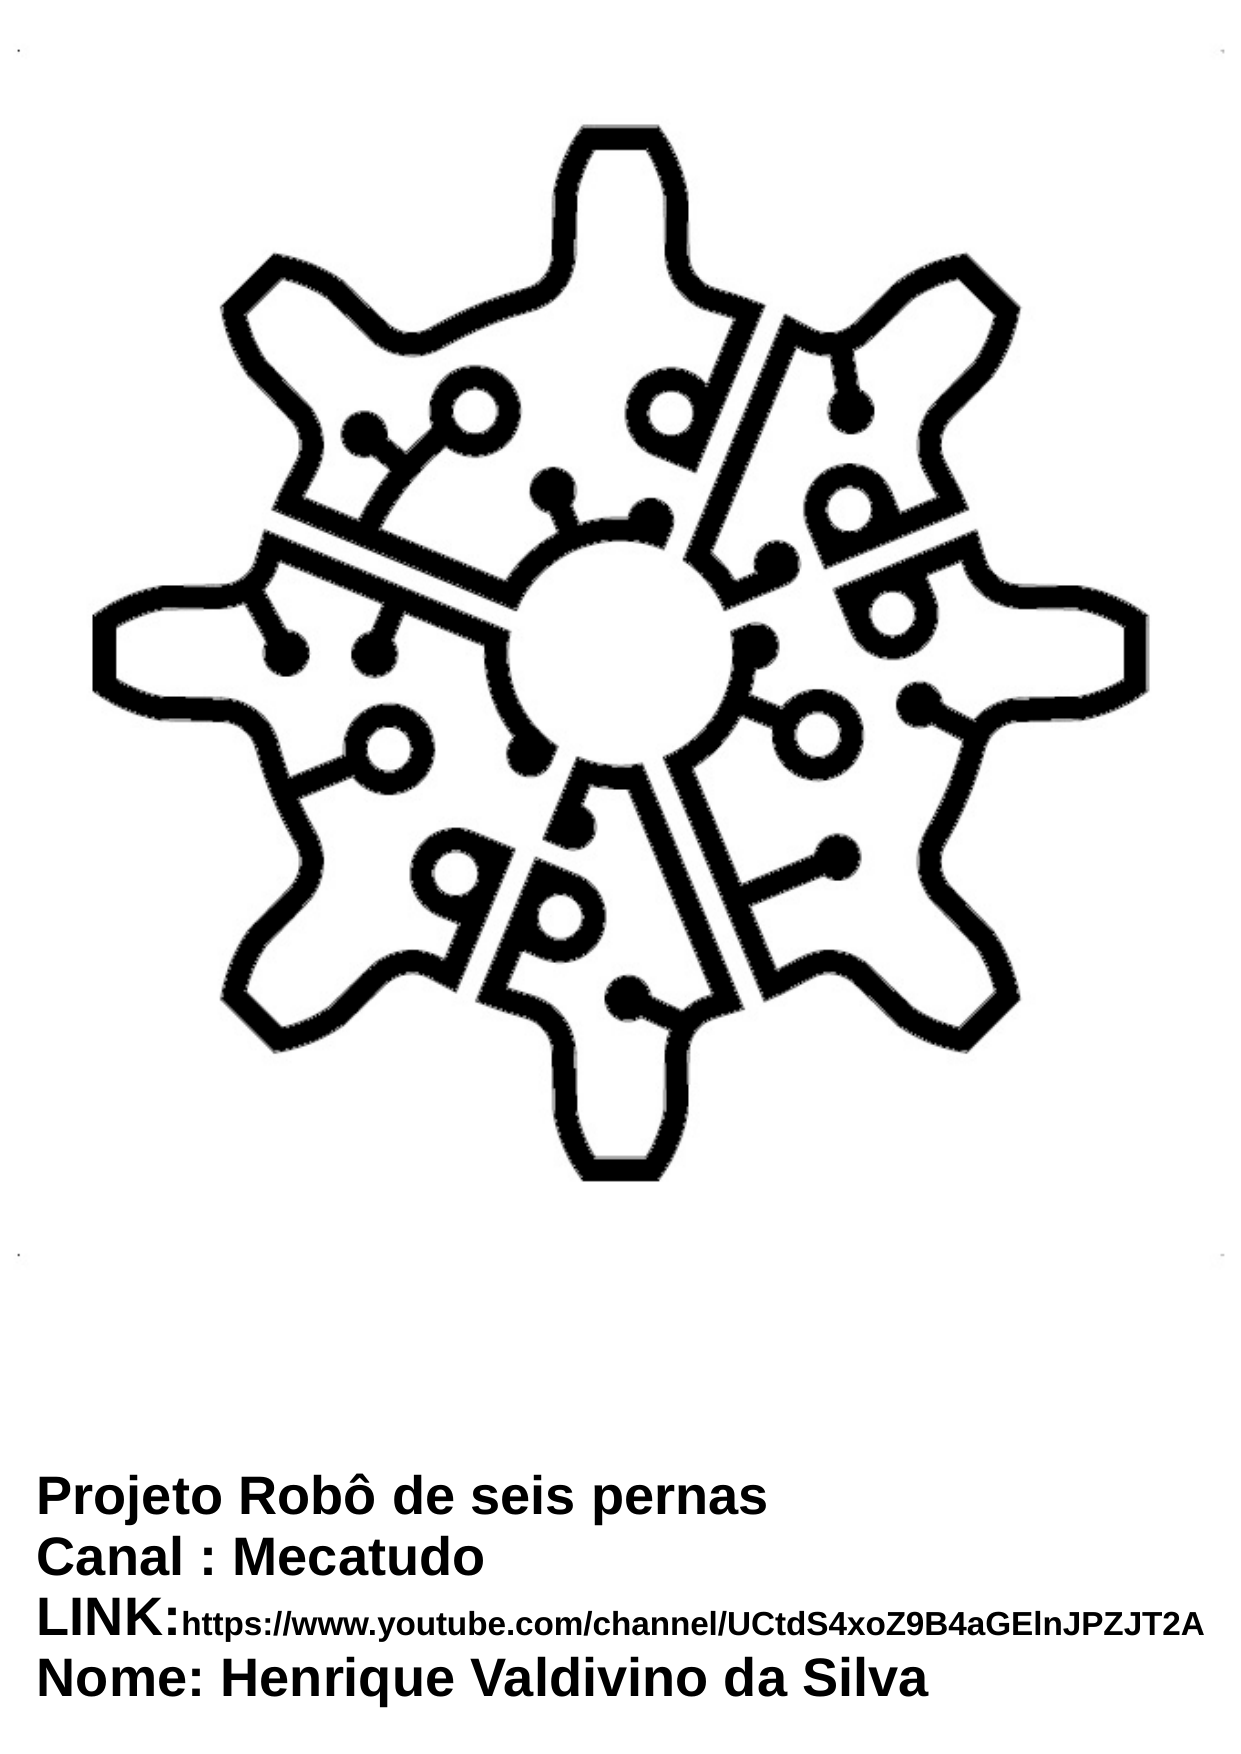

Projeto Robô de seis pernas
Canal : Mecatudo
LINK:https://www.youtube.com/channel/UCtdS4xoZ9B4aGElnJPZJT2A
Nome: Henrique Valdivino da Silva